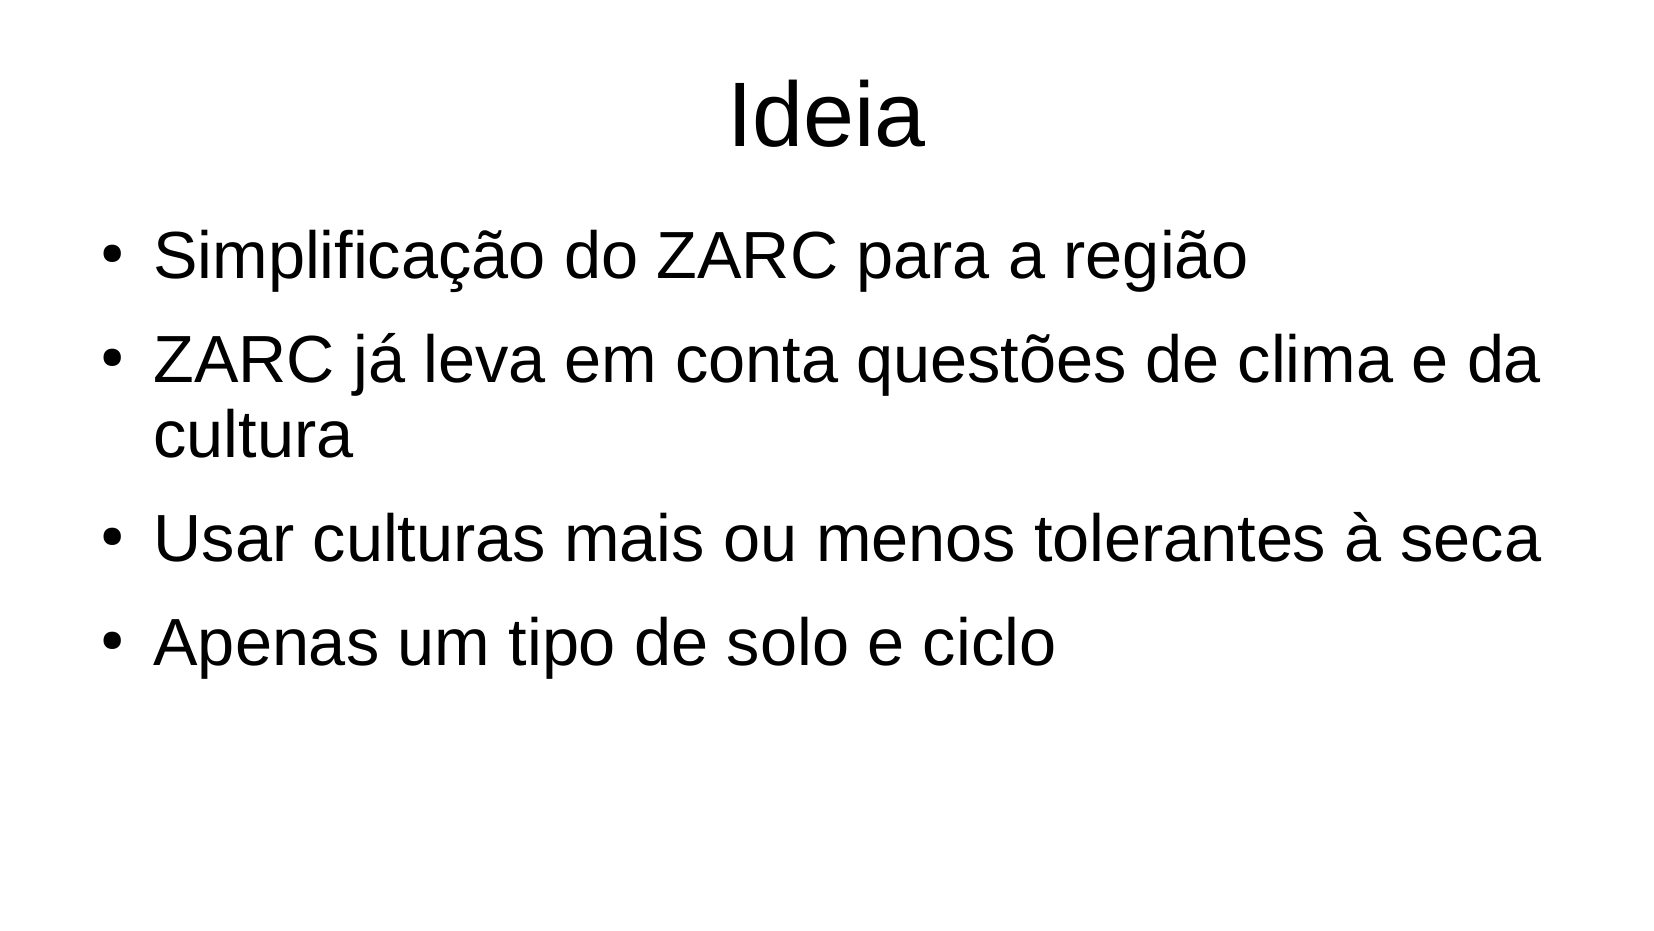

# Ideia
Simplificação do ZARC para a região
ZARC já leva em conta questões de clima e da cultura
Usar culturas mais ou menos tolerantes à seca
Apenas um tipo de solo e ciclo